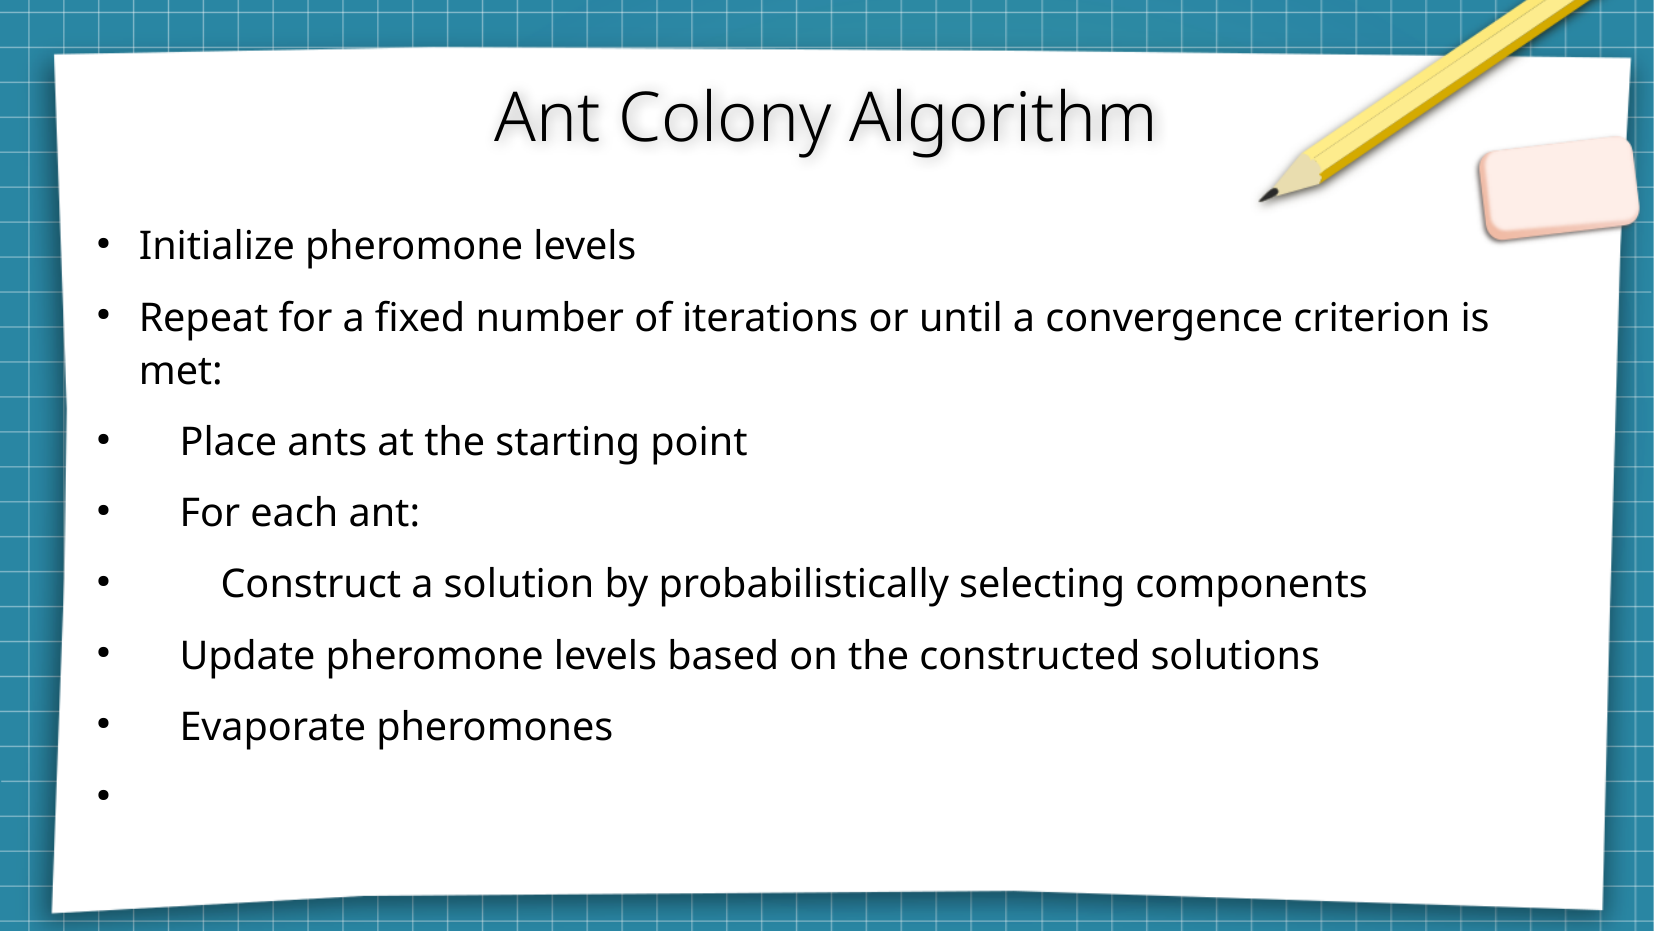

# Ant Colony Algorithm
Initialize pheromone levels
Repeat for a fixed number of iterations or until a convergence criterion is met:
 Place ants at the starting point
 For each ant:
 Construct a solution by probabilistically selecting components
 Update pheromone levels based on the constructed solutions
 Evaporate pheromones